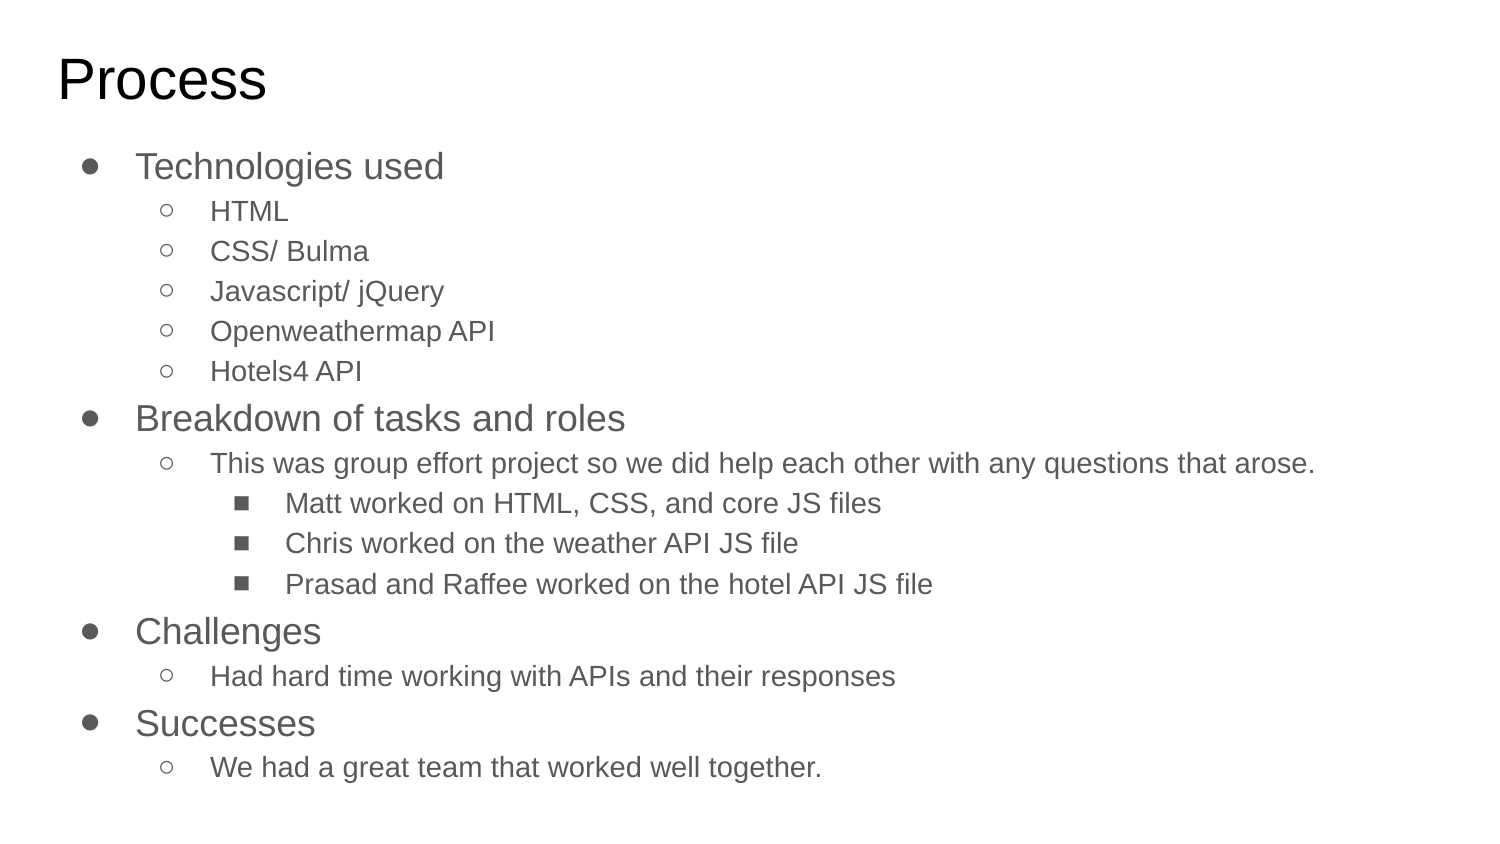

# Process
Technologies used
HTML
CSS/ Bulma
Javascript/ jQuery
Openweathermap API
Hotels4 API
Breakdown of tasks and roles
This was group effort project so we did help each other with any questions that arose.
Matt worked on HTML, CSS, and core JS files
Chris worked on the weather API JS file
Prasad and Raffee worked on the hotel API JS file
Challenges
Had hard time working with APIs and their responses
Successes
We had a great team that worked well together.